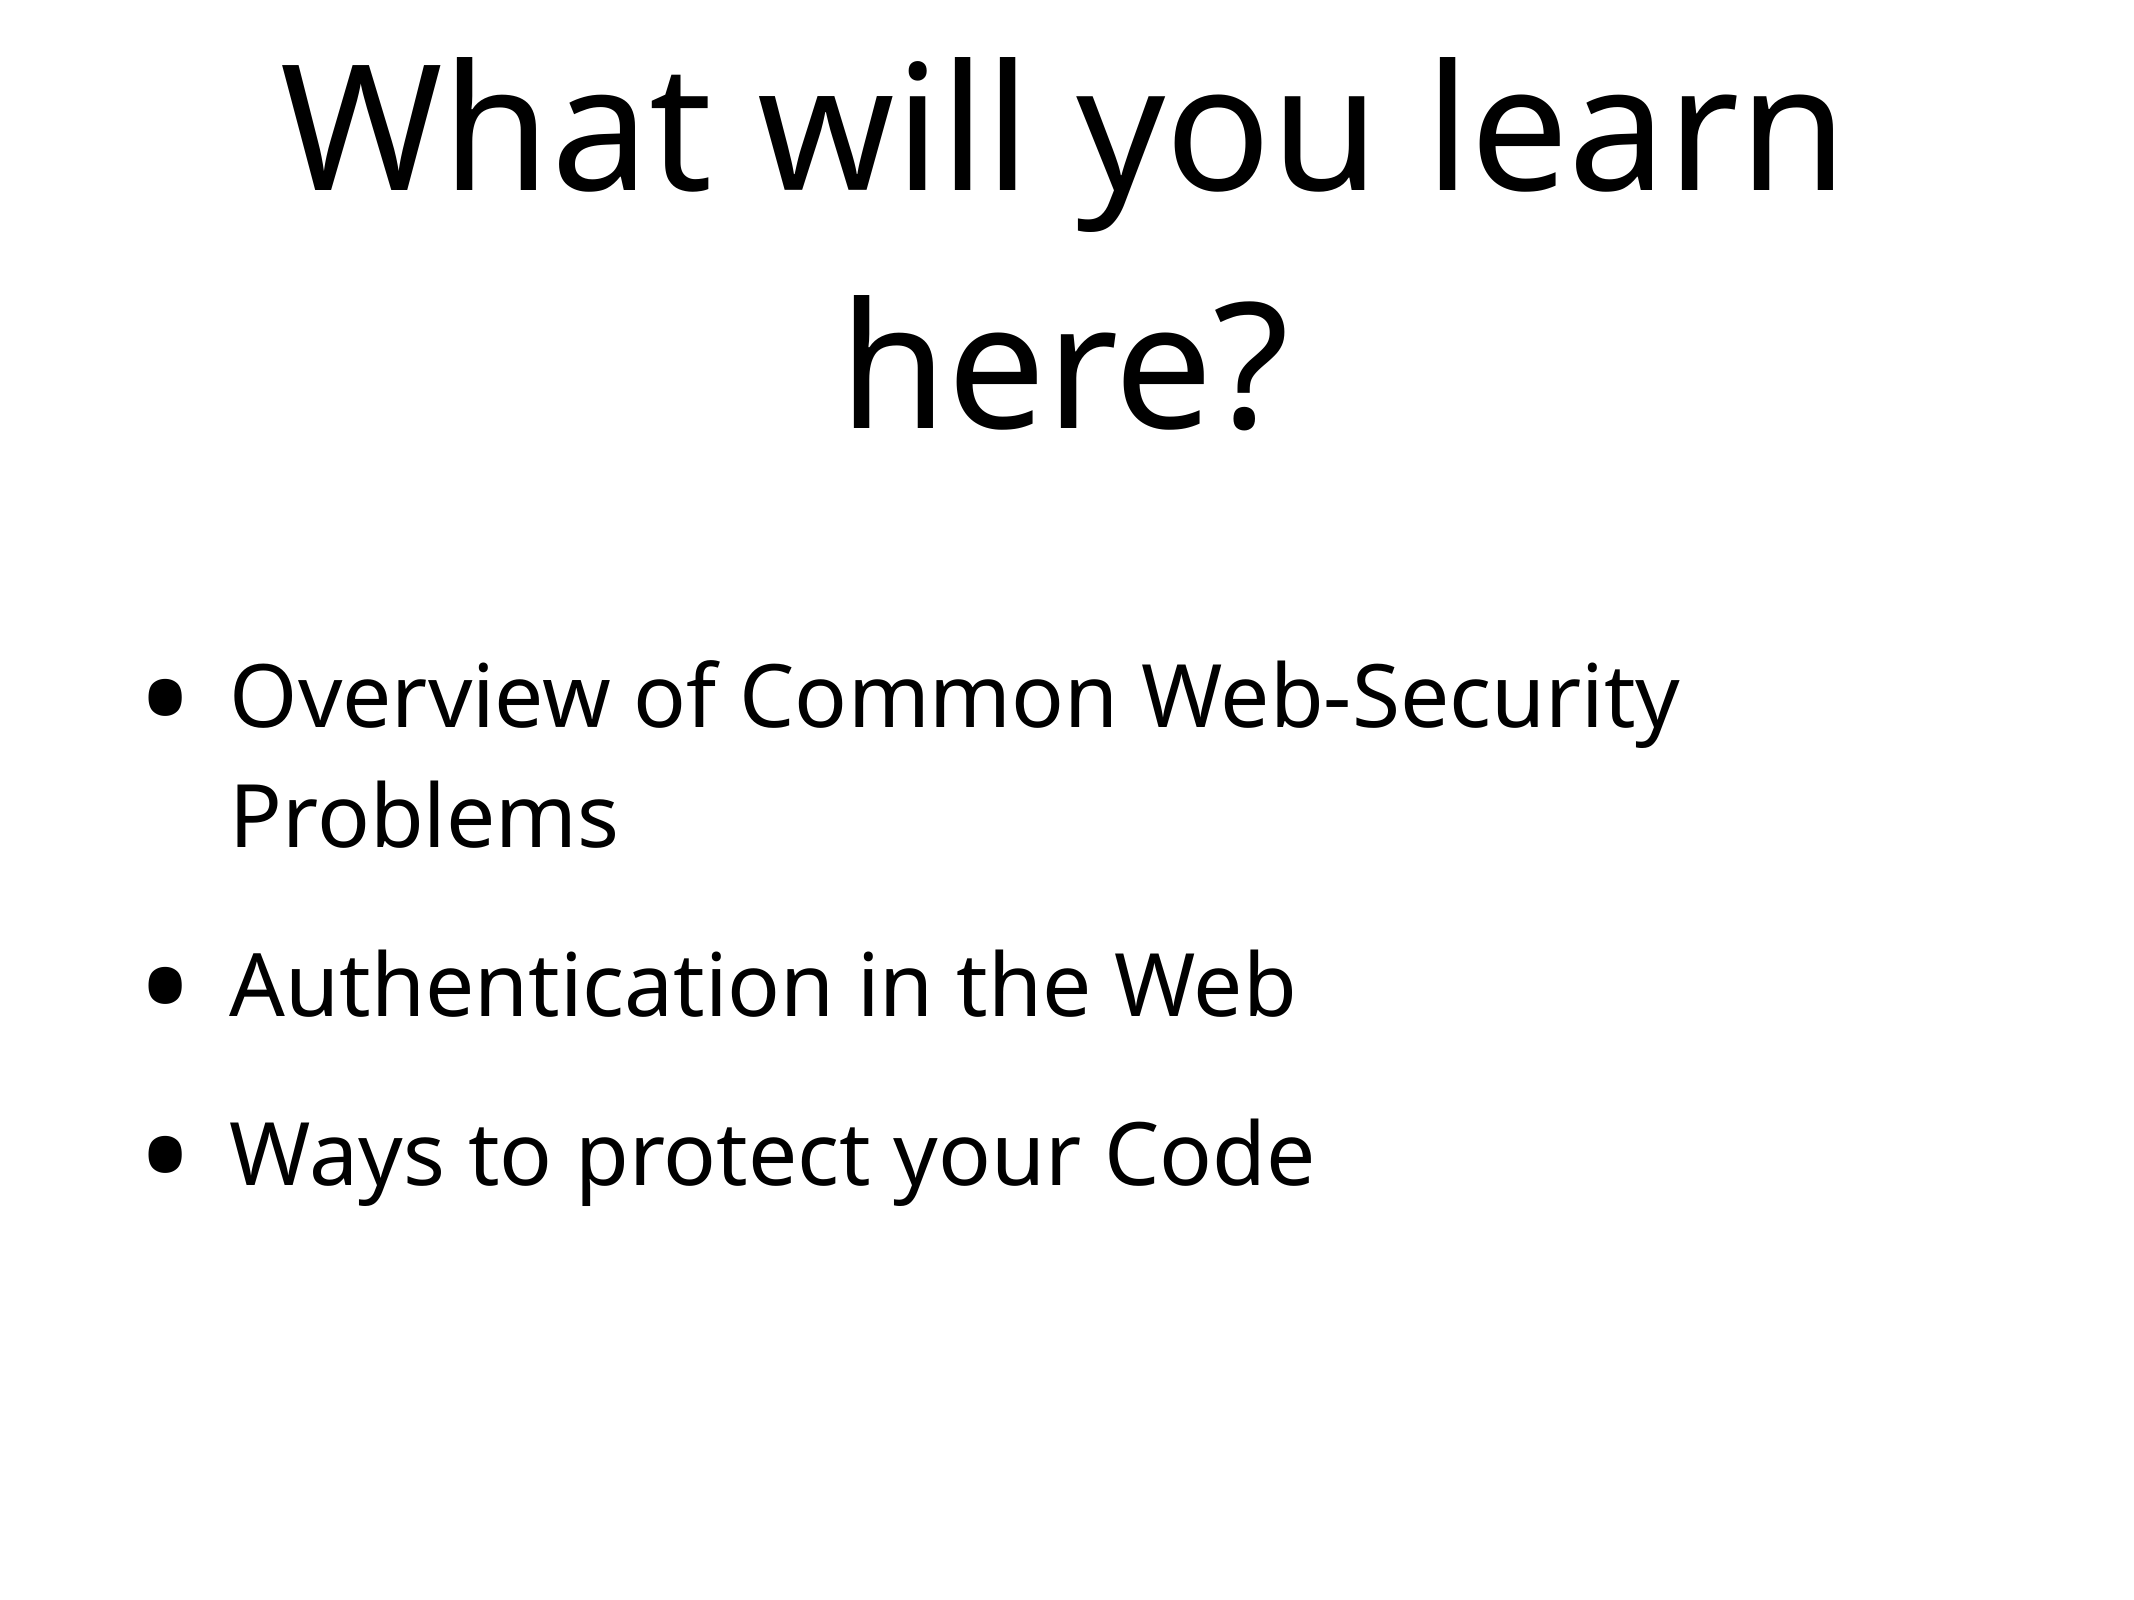

# What will you learn here?
Overview of Common Web-Security Problems
Authentication in the Web
Ways to protect your Code